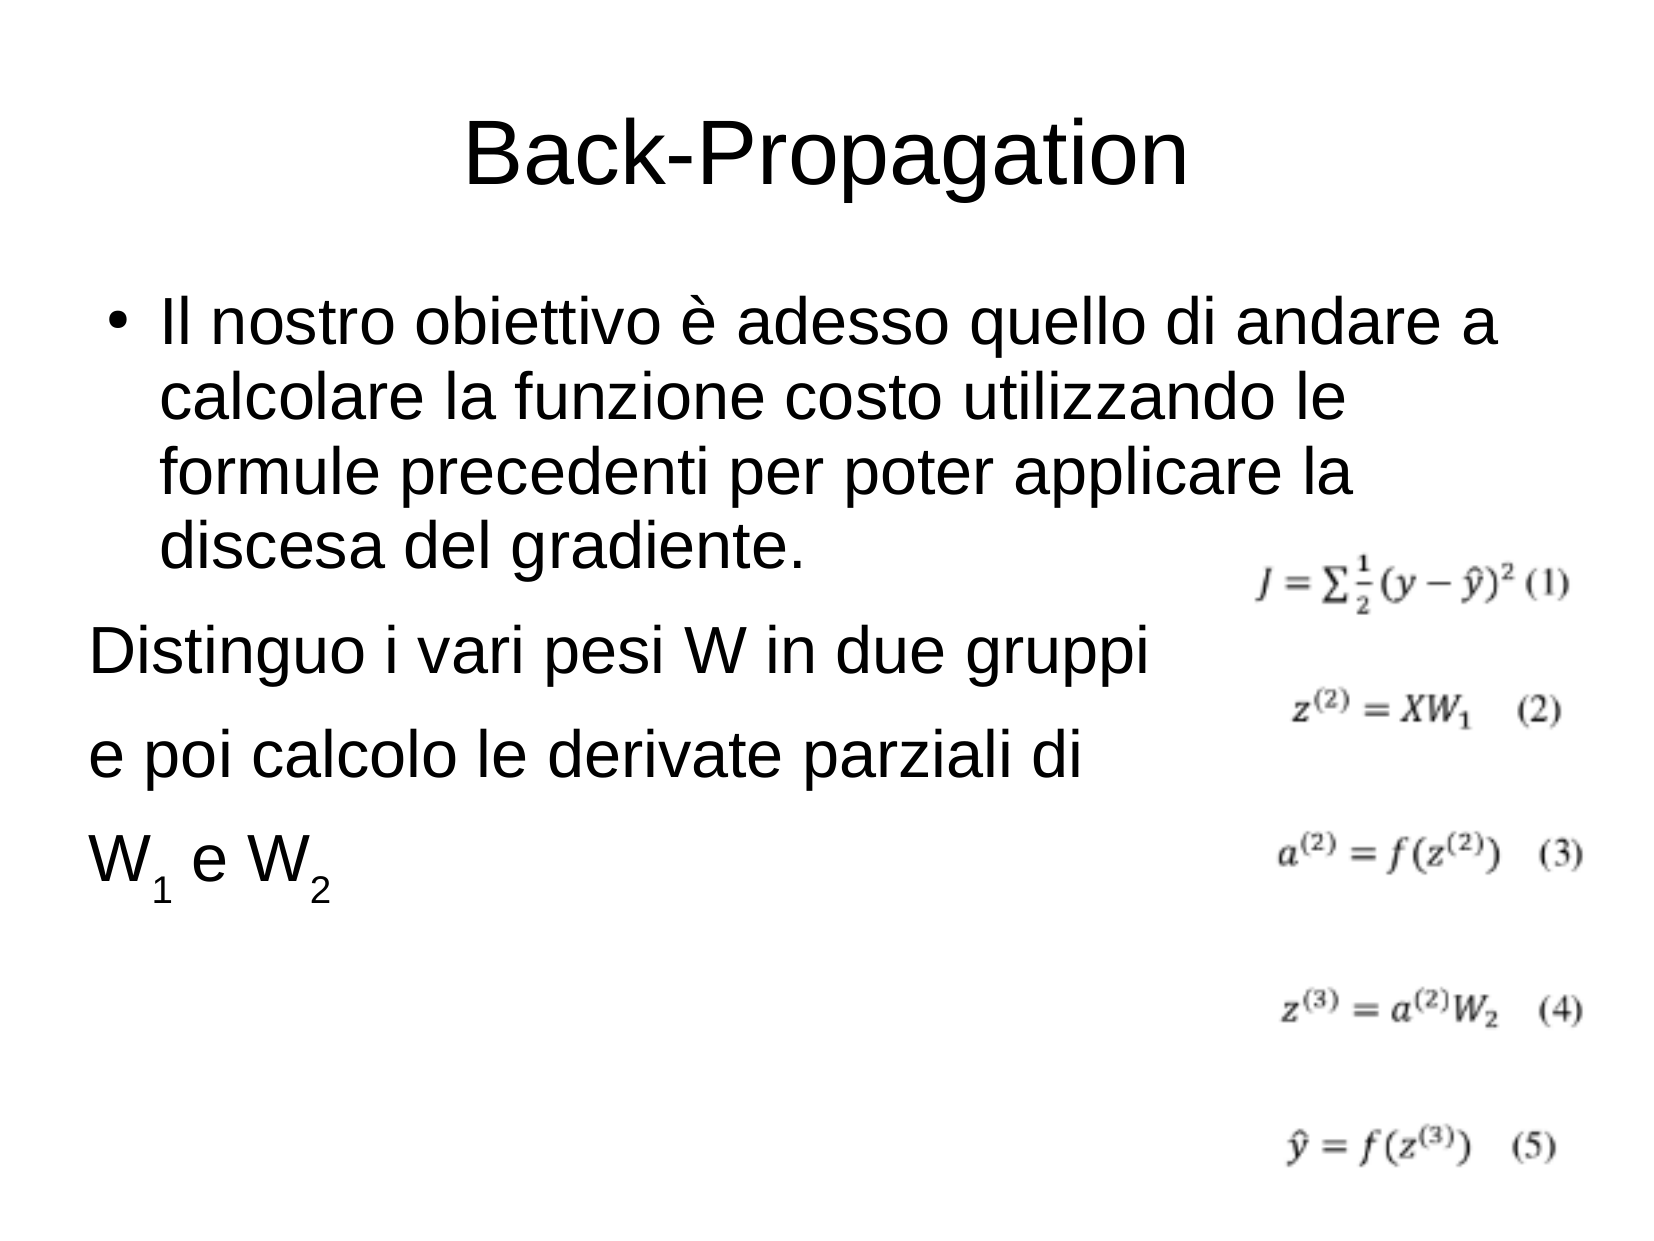

# Back-Propagation
Il nostro obiettivo è adesso quello di andare a calcolare la funzione costo utilizzando le formule precedenti per poter applicare la discesa del gradiente.
Distinguo i vari pesi W in due gruppi
e poi calcolo le derivate parziali di
W1 e W2